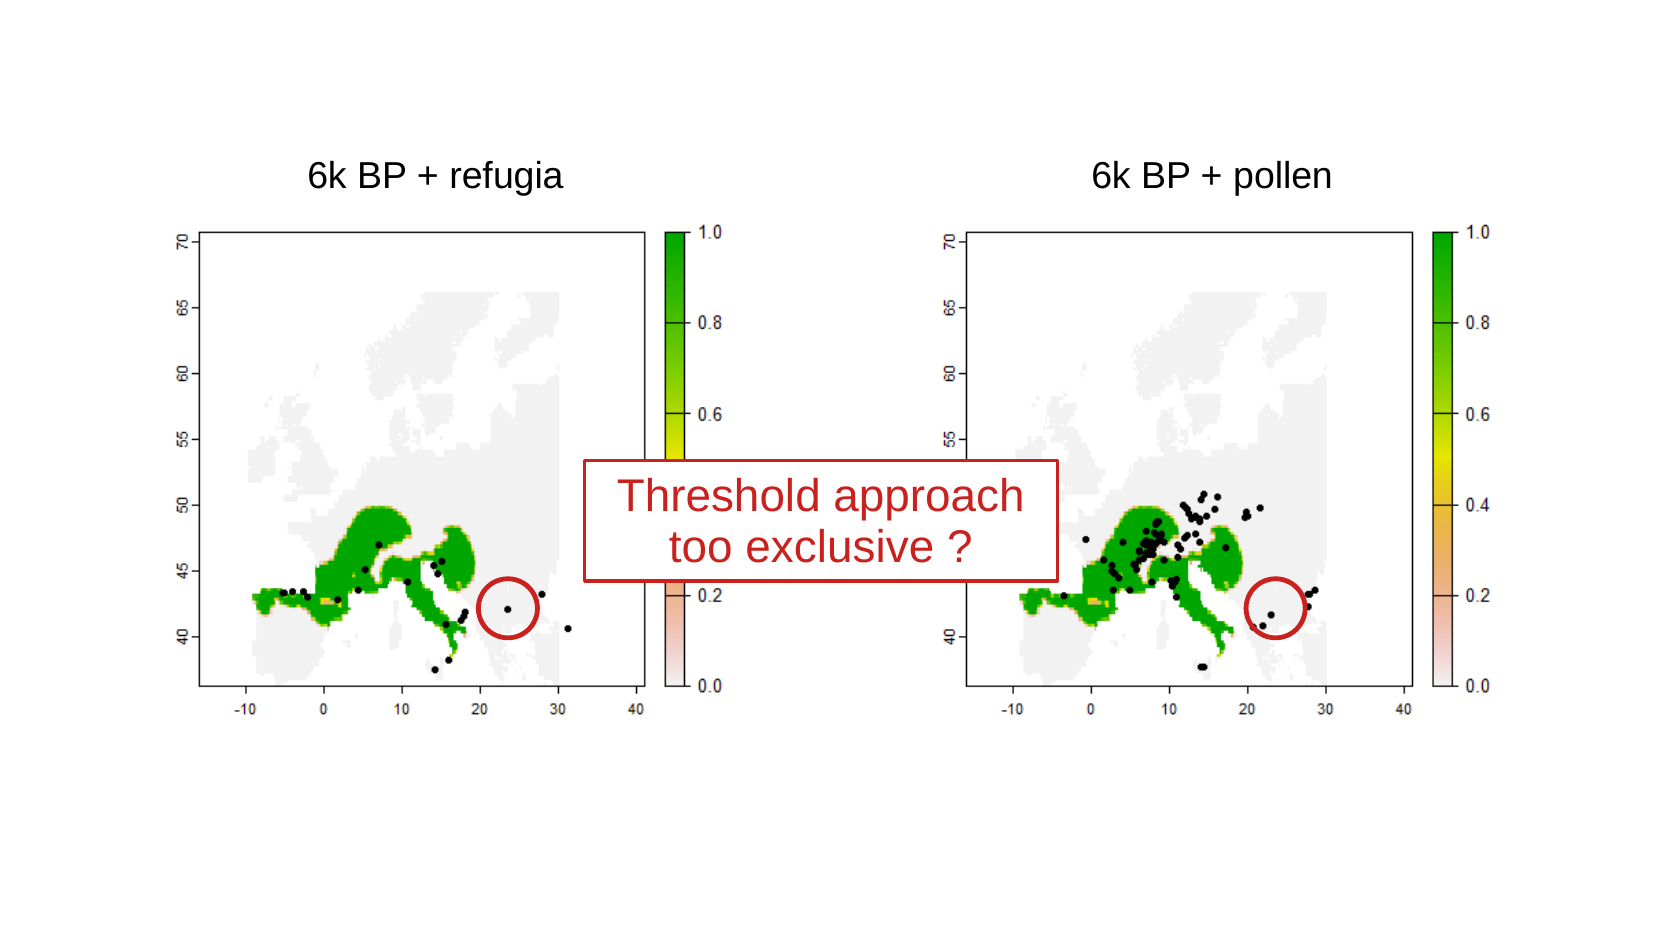

6k BP + refugia
6k BP + pollen
Threshold approach too exclusive ?